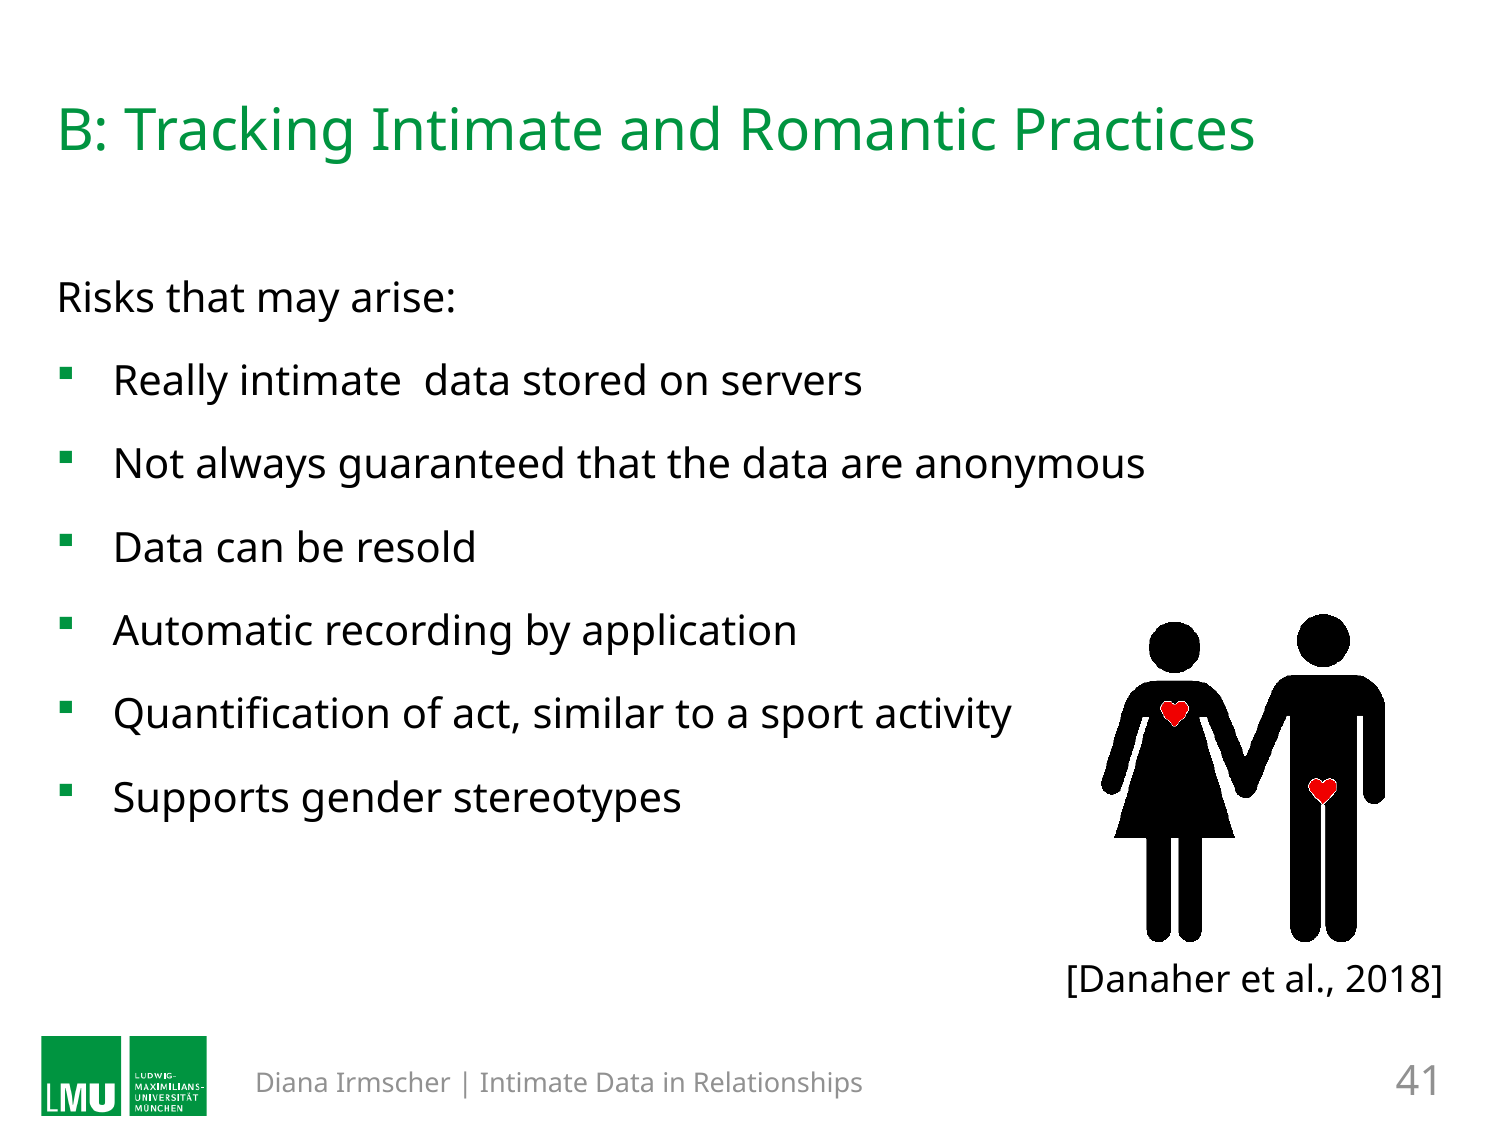

B: Tracking Intimate and Romantic Practices
# Risks that may arise:
Really intimate data stored on servers
Not always guaranteed that the data are anonymous
Data can be resold
Automatic recording by application
Quantification of act, similar to a sport activity
Supports gender stereotypes
[Danaher et al., 2018]
Diana Irmscher | Intimate Data in Relationships